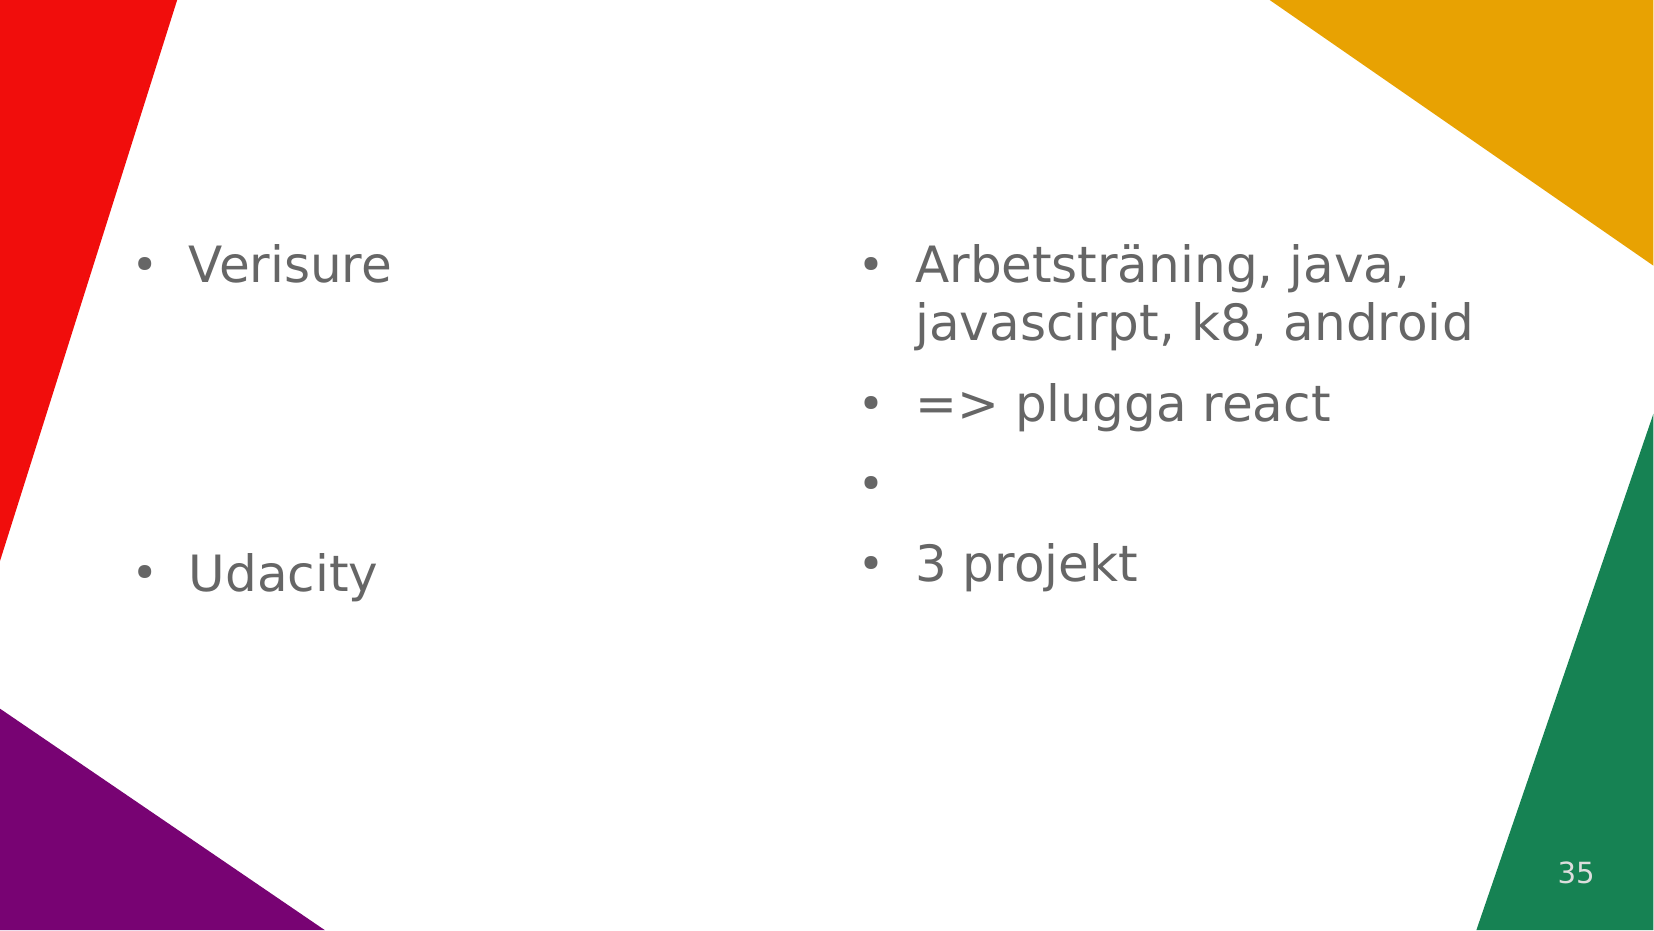

#
Verisure
Arbetsträning, java, javascirpt, k8, android
=> plugga react
3 projekt
Udacity
35